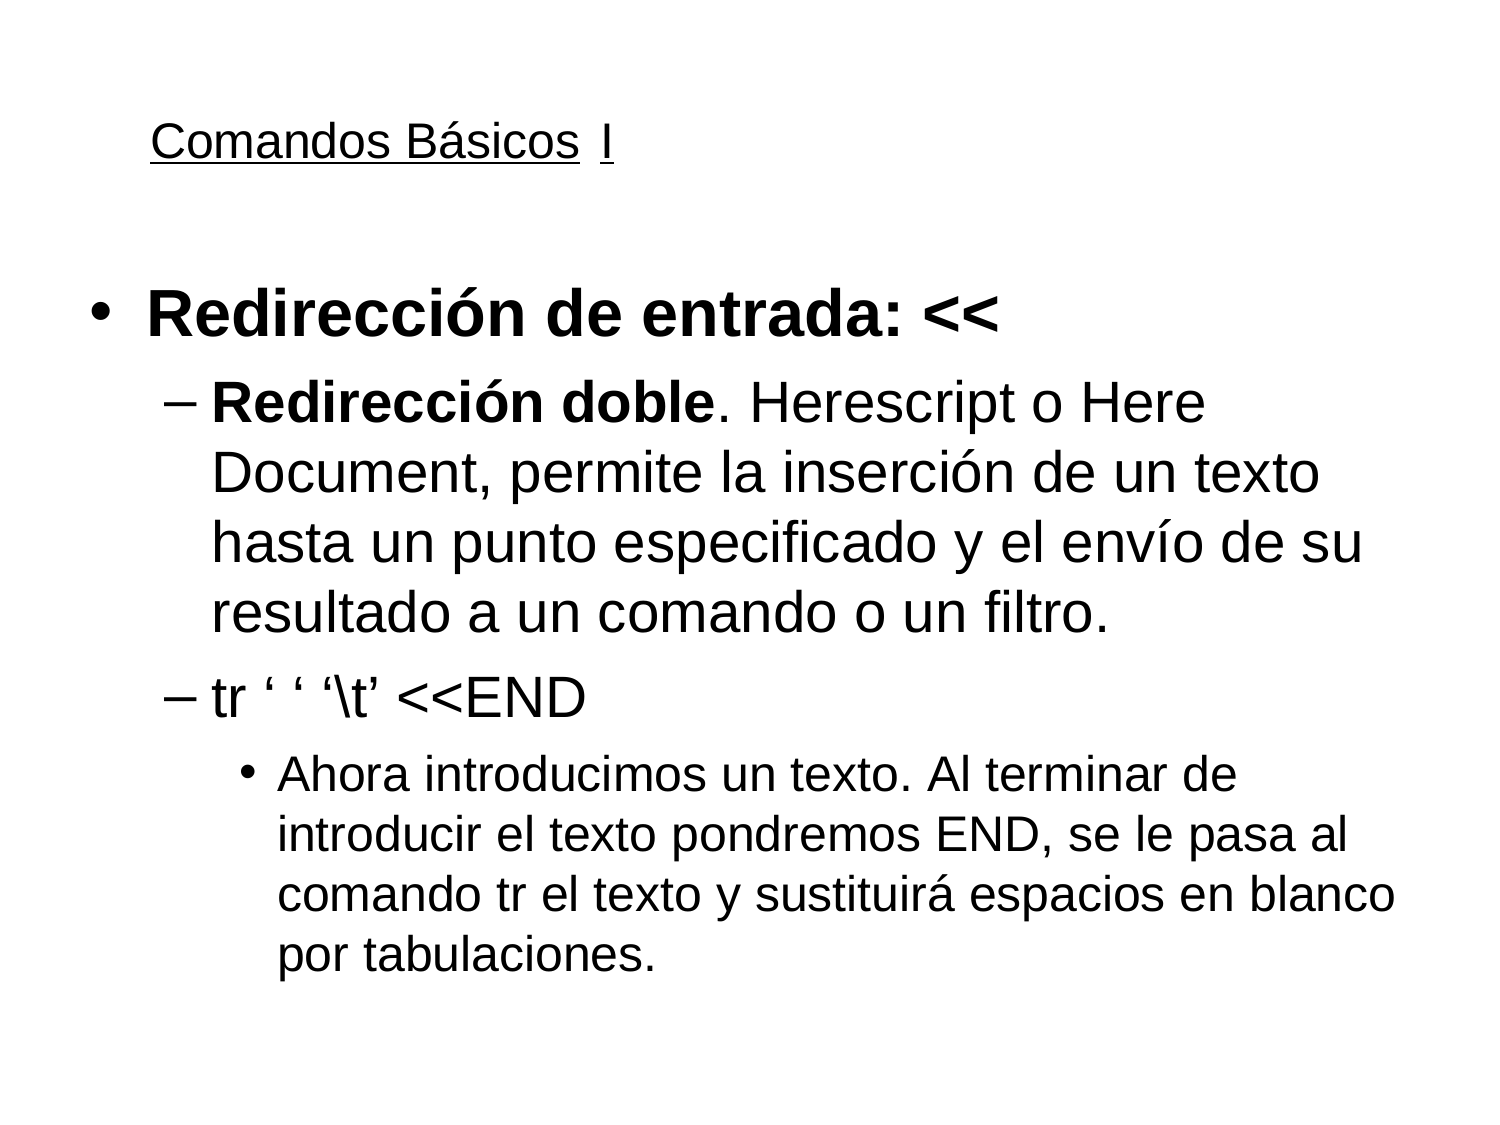

# Comandos Básicos	I
Redirección de entrada: <<
Redirección doble. Herescript o Here Document, permite la inserción de un texto hasta un punto especificado y el envío de su resultado a un comando o un filtro.
tr ‘ ‘ ‘\t’ <<END
Ahora introducimos un texto. Al terminar de introducir el texto pondremos END, se le pasa al comando tr el texto y sustituirá espacios en blanco por tabulaciones.